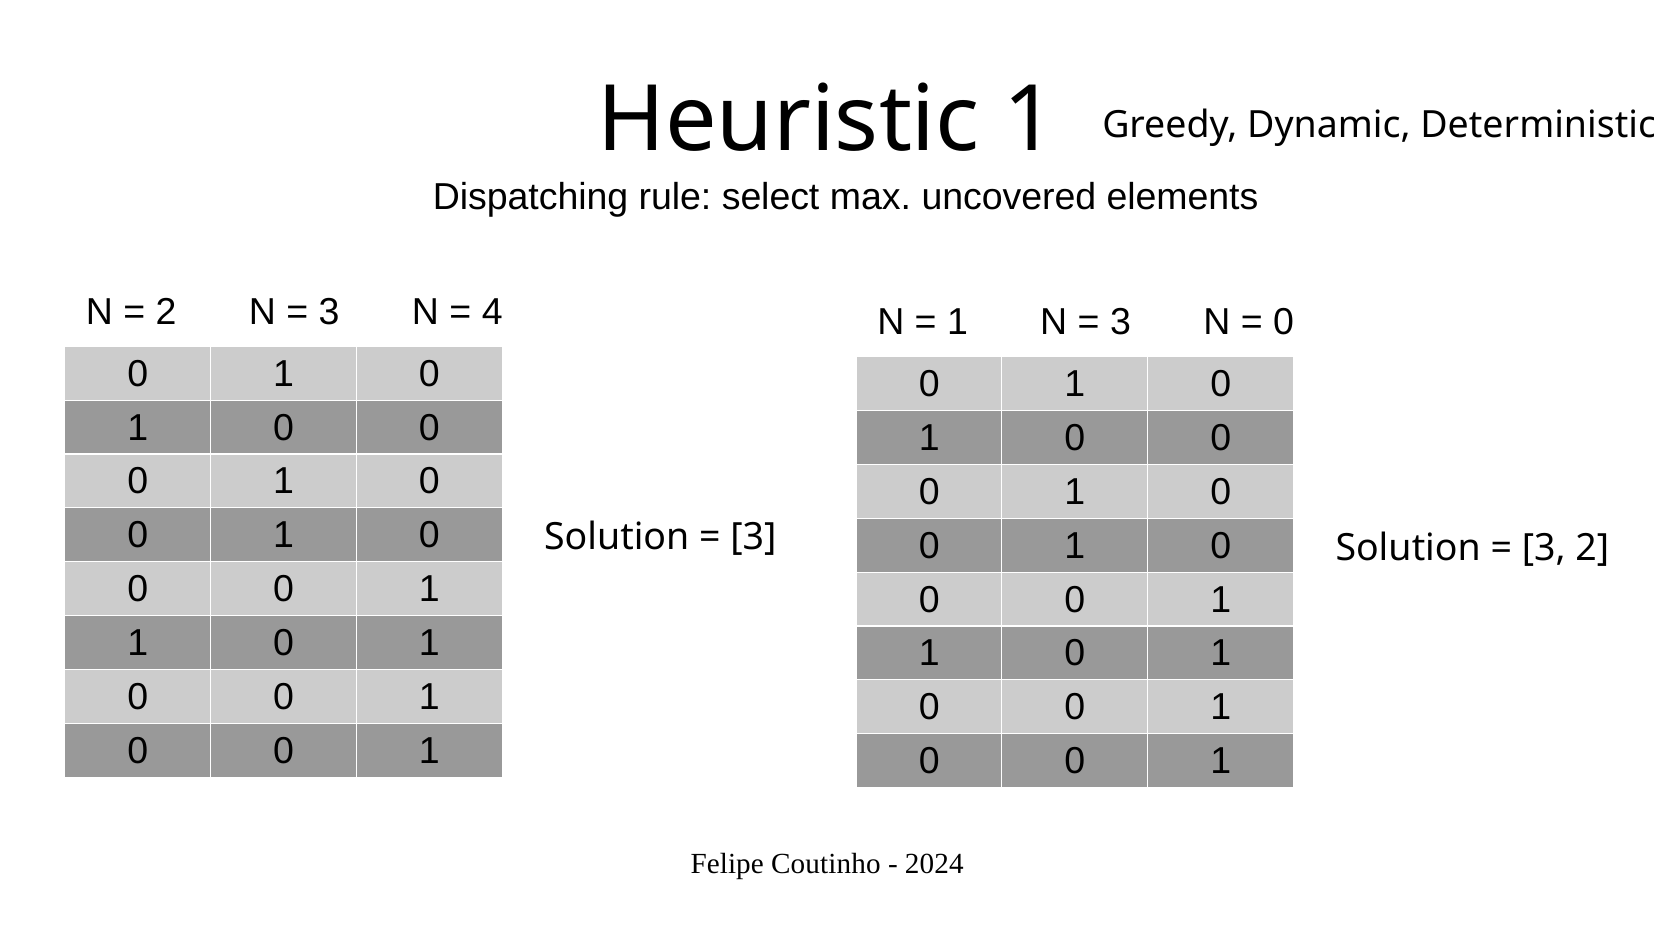

# Heuristic 1
Greedy, Dynamic, Deterministic
Dispatching rule: select max. uncovered elements
N = 2
N = 3
N = 4
N = 1
N = 3
N = 0
| 0 | 1 | 0 |
| --- | --- | --- |
| 1 | 0 | 0 |
| 0 | 1 | 0 |
| 0 | 1 | 0 |
| 0 | 0 | 1 |
| 1 | 0 | 1 |
| 0 | 0 | 1 |
| 0 | 0 | 1 |
| 0 | 1 | 0 |
| --- | --- | --- |
| 1 | 0 | 0 |
| 0 | 1 | 0 |
| 0 | 1 | 0 |
| 0 | 0 | 1 |
| 1 | 0 | 1 |
| 0 | 0 | 1 |
| 0 | 0 | 1 |
Solution = [3]
Solution = [3, 2]
Felipe Coutinho - 2024